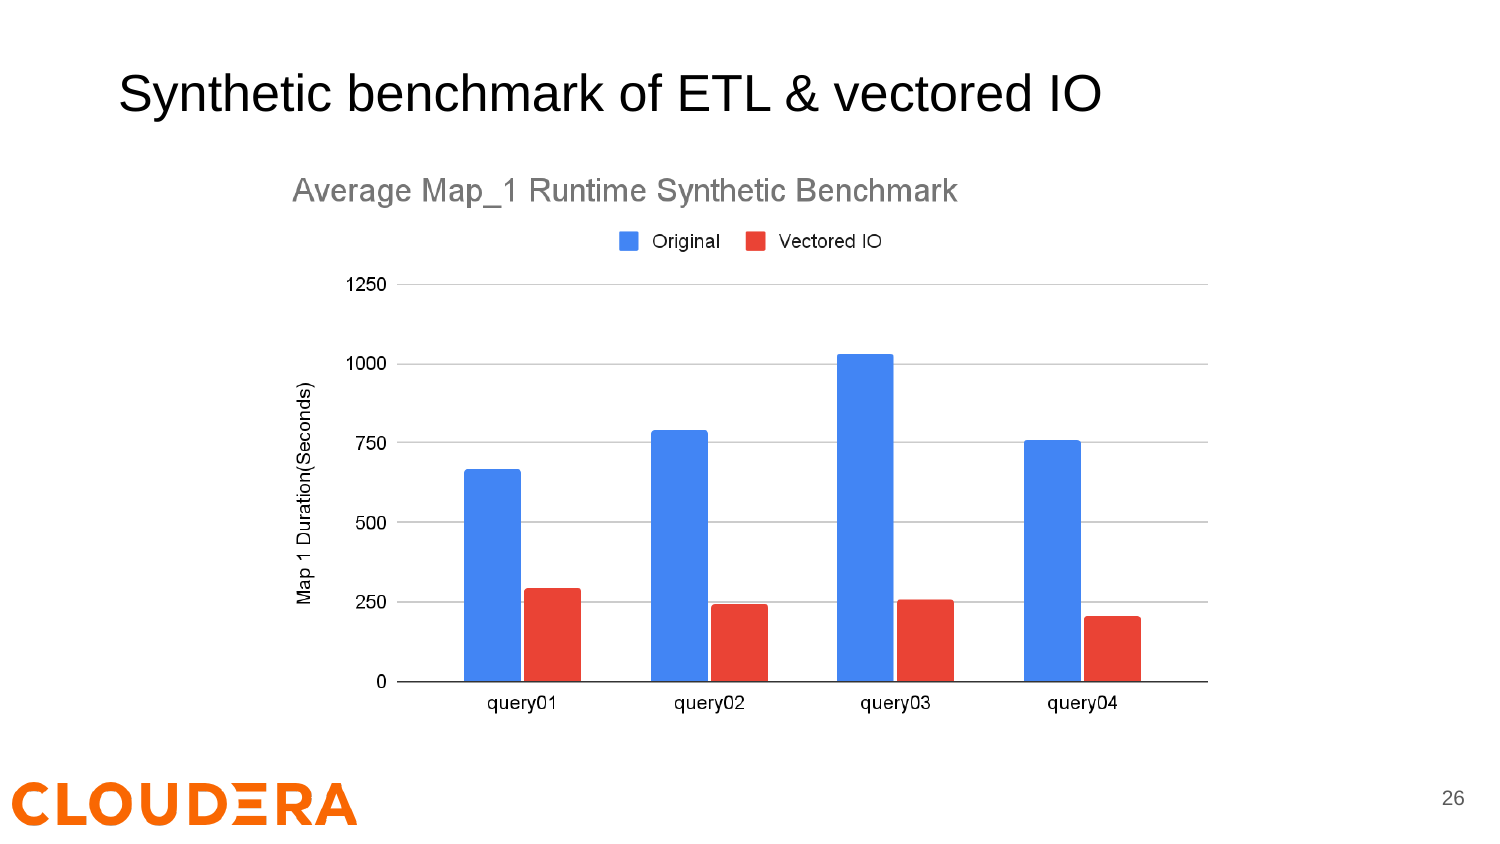

# Synthetic benchmark of ETL & vectored IO